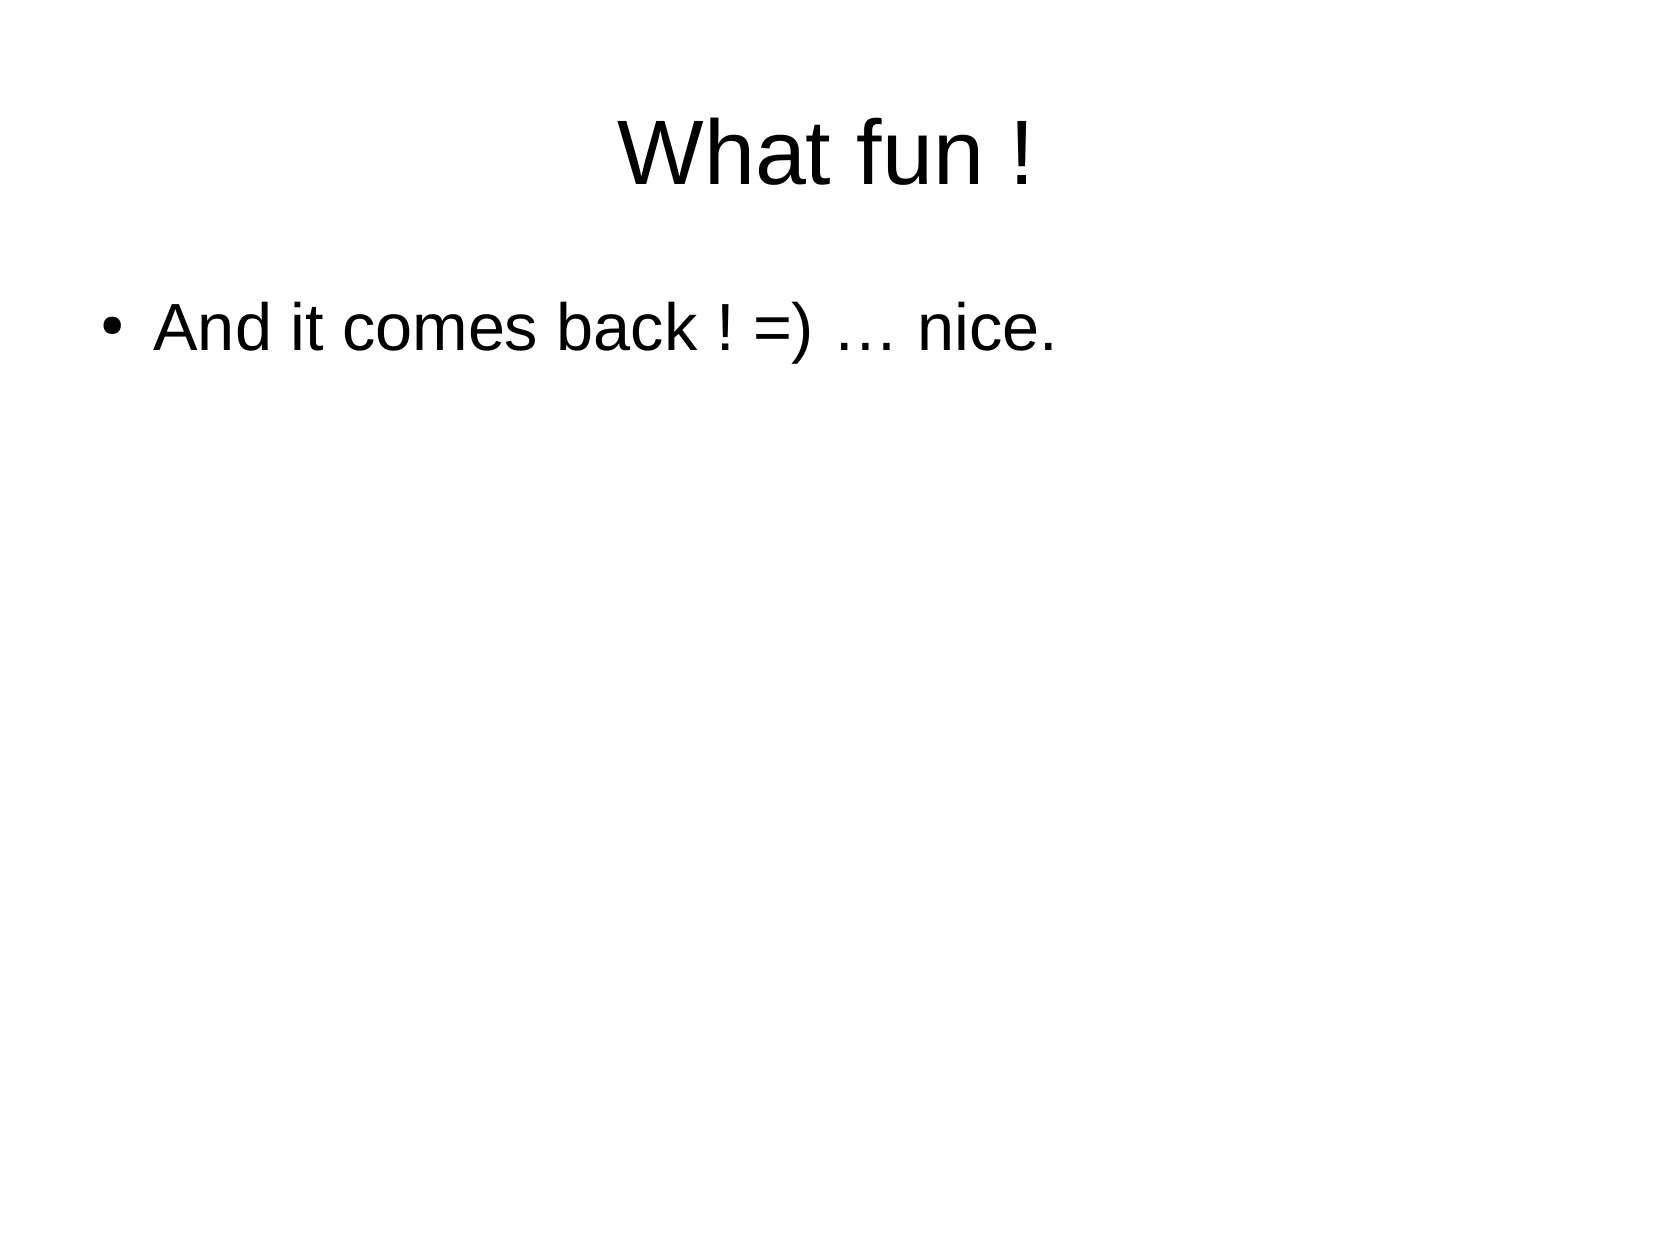

# What fun !
And it comes back ! =) … nice.